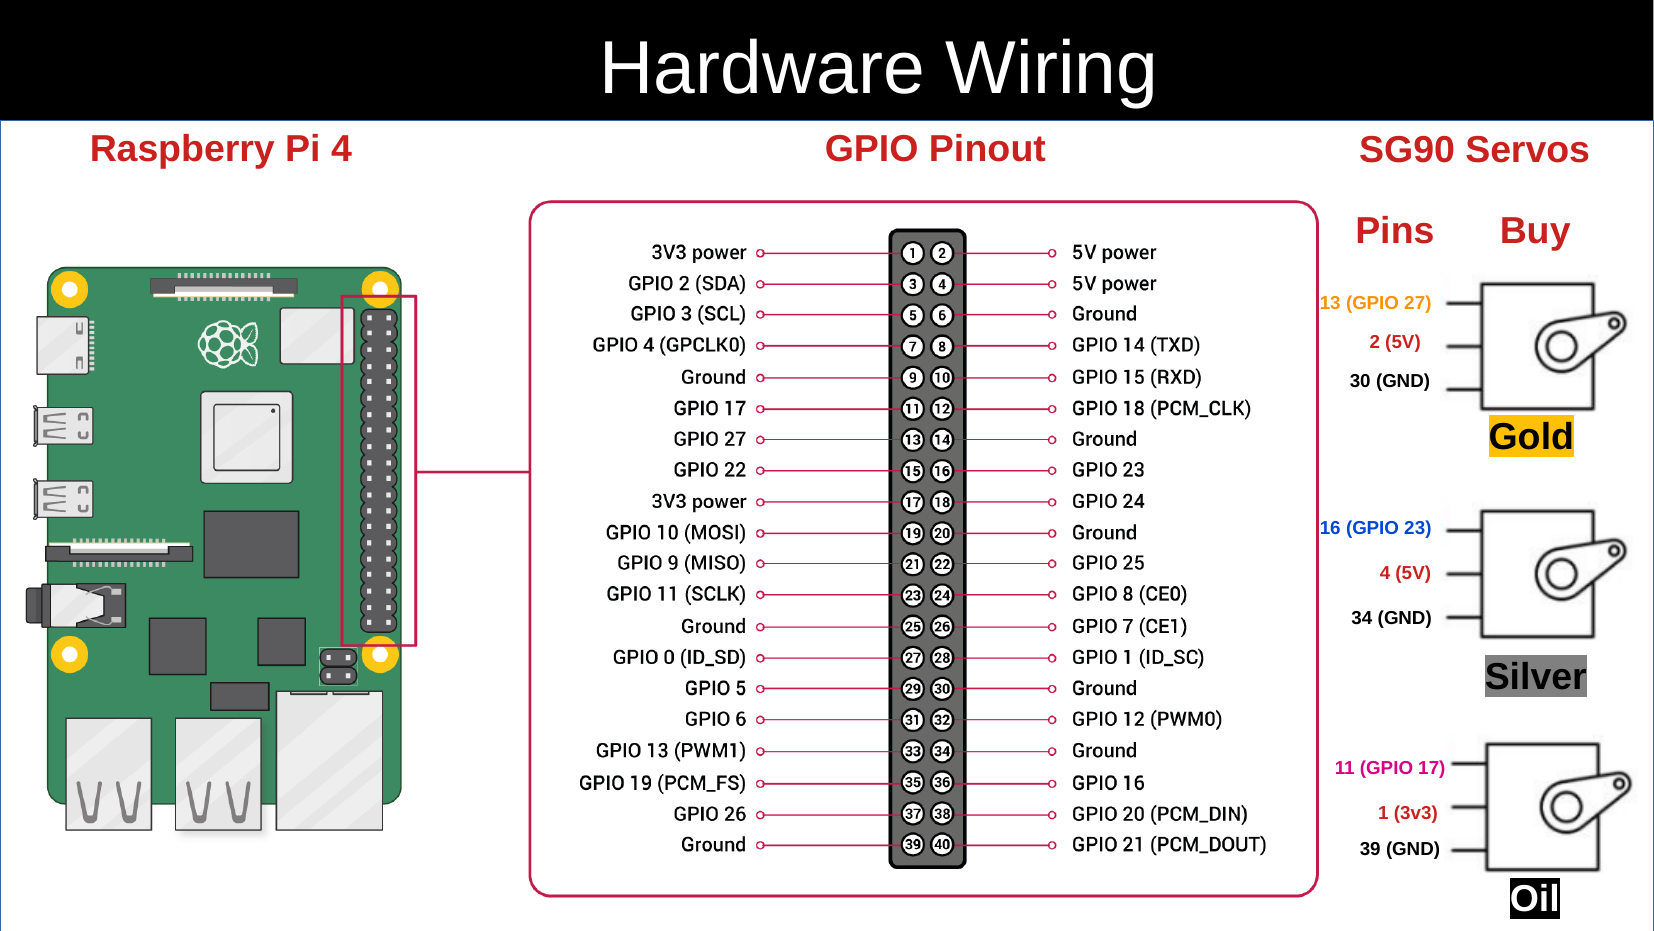

Hardware Wiring
Raspberry Pi 4
GPIO Pinout
SG90 Servos
Pins
Buy
13 (GPIO 27)
2 (5V)
30 (GND)
Gold
16 (GPIO 23)
4 (5V)
34 (GND)
Silver
11 (GPIO 17)
1 (3v3)
39 (GND)
Oil